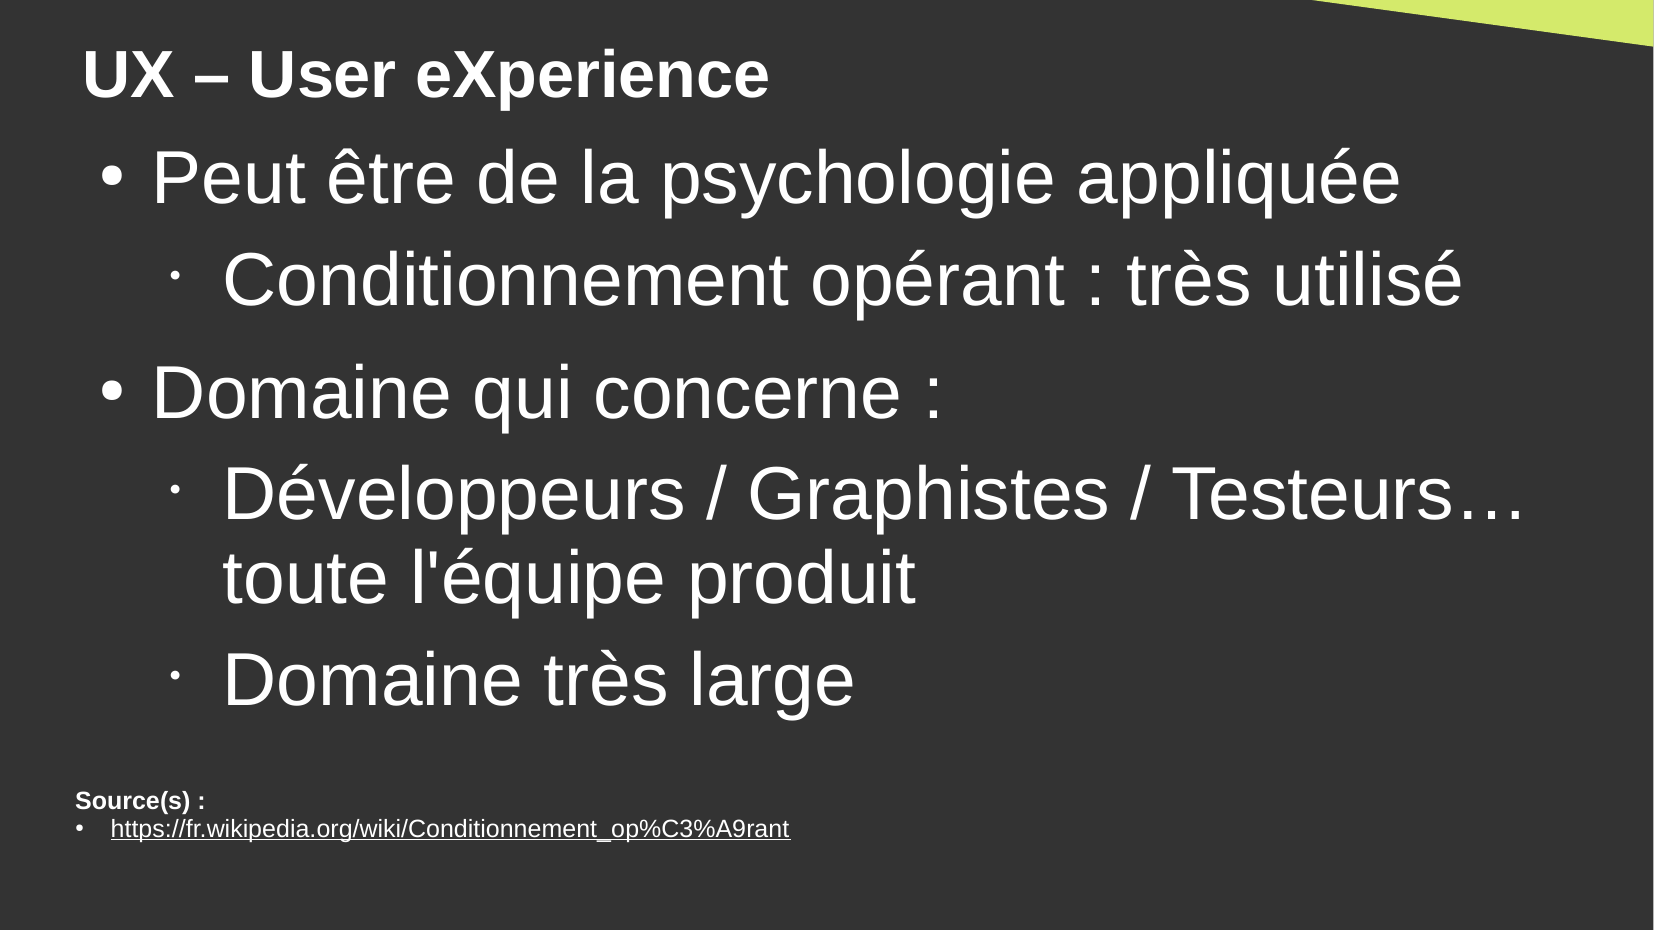

# UX – User eXperience
Peut être de la psychologie appliquée
Conditionnement opérant : très utilisé
Domaine qui concerne :
Développeurs / Graphistes / Testeurs… toute l'équipe produit
Domaine très large
Source(s) :
https://fr.wikipedia.org/wiki/Conditionnement_op%C3%A9rant